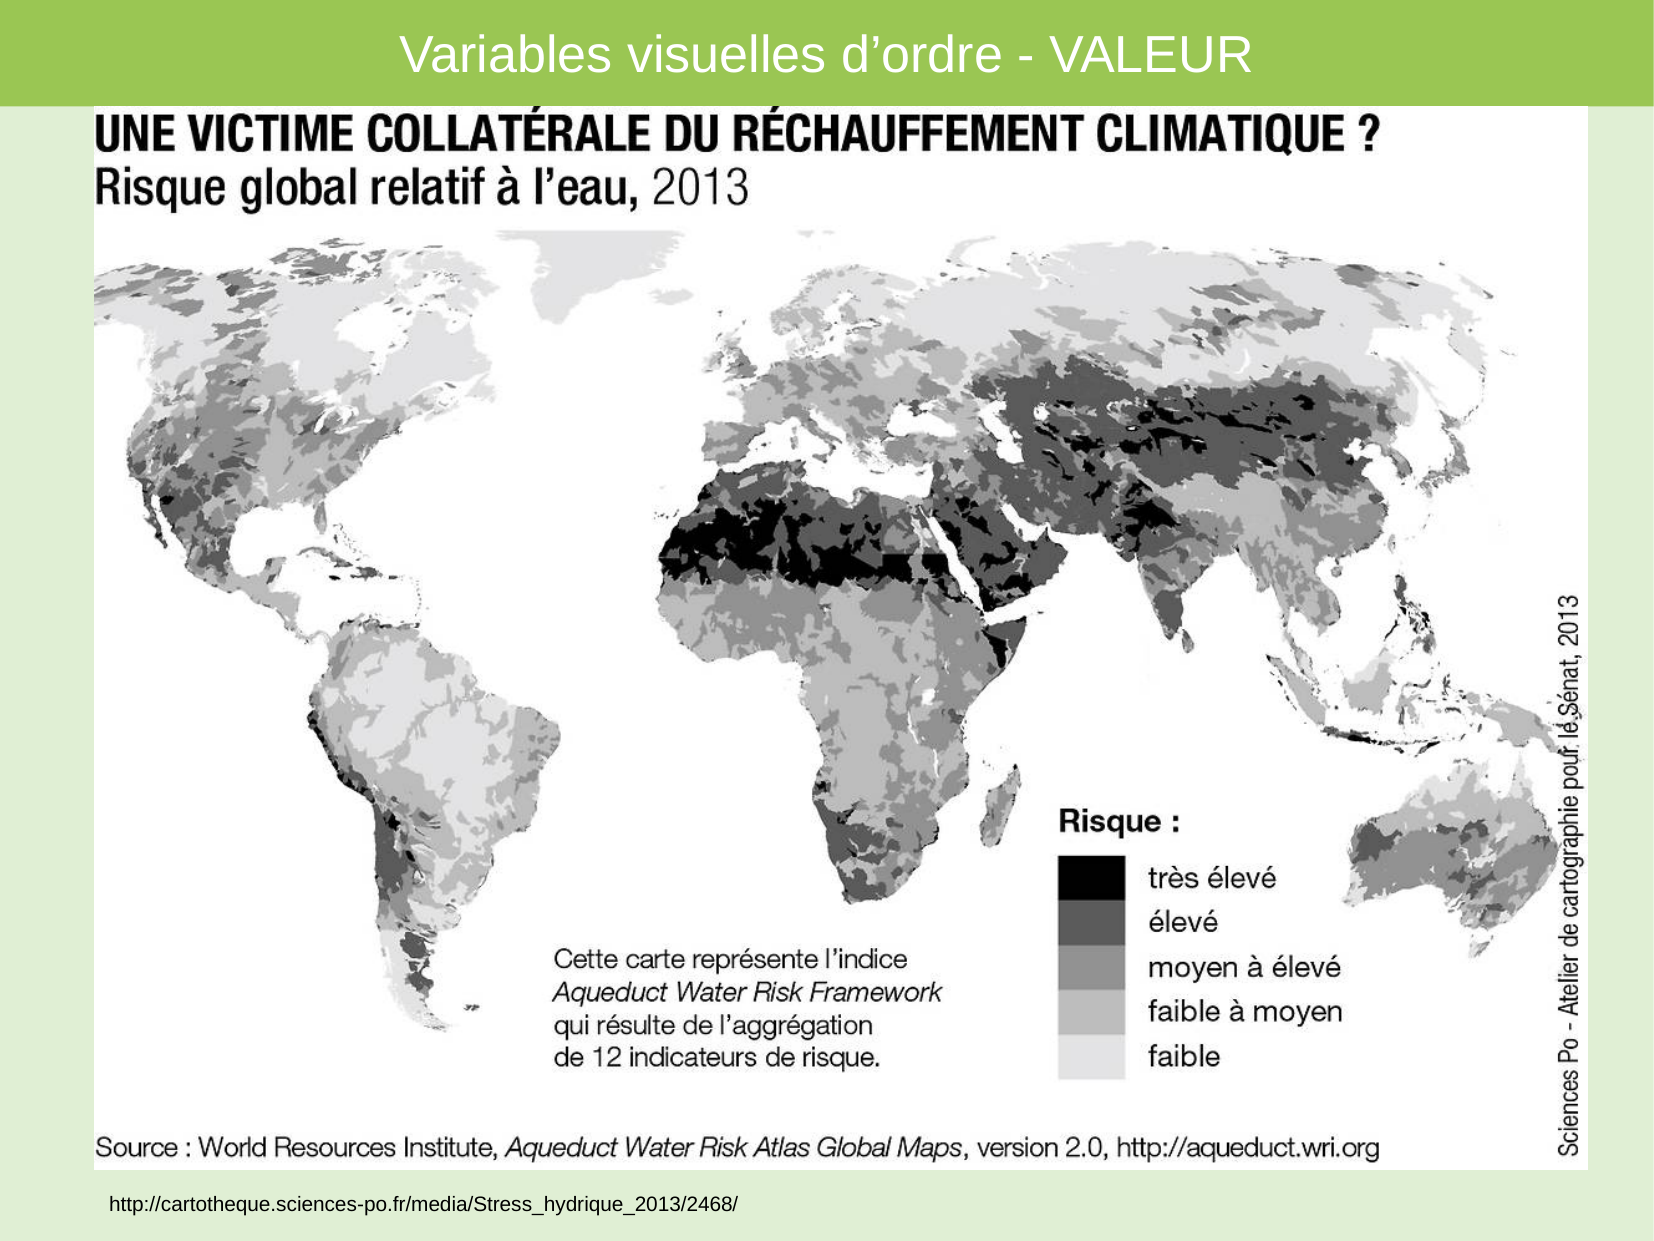

# Variables visuelles d’ordre - VALEUR
http://cartotheque.sciences-po.fr/media/Stress_hydrique_2013/2468/